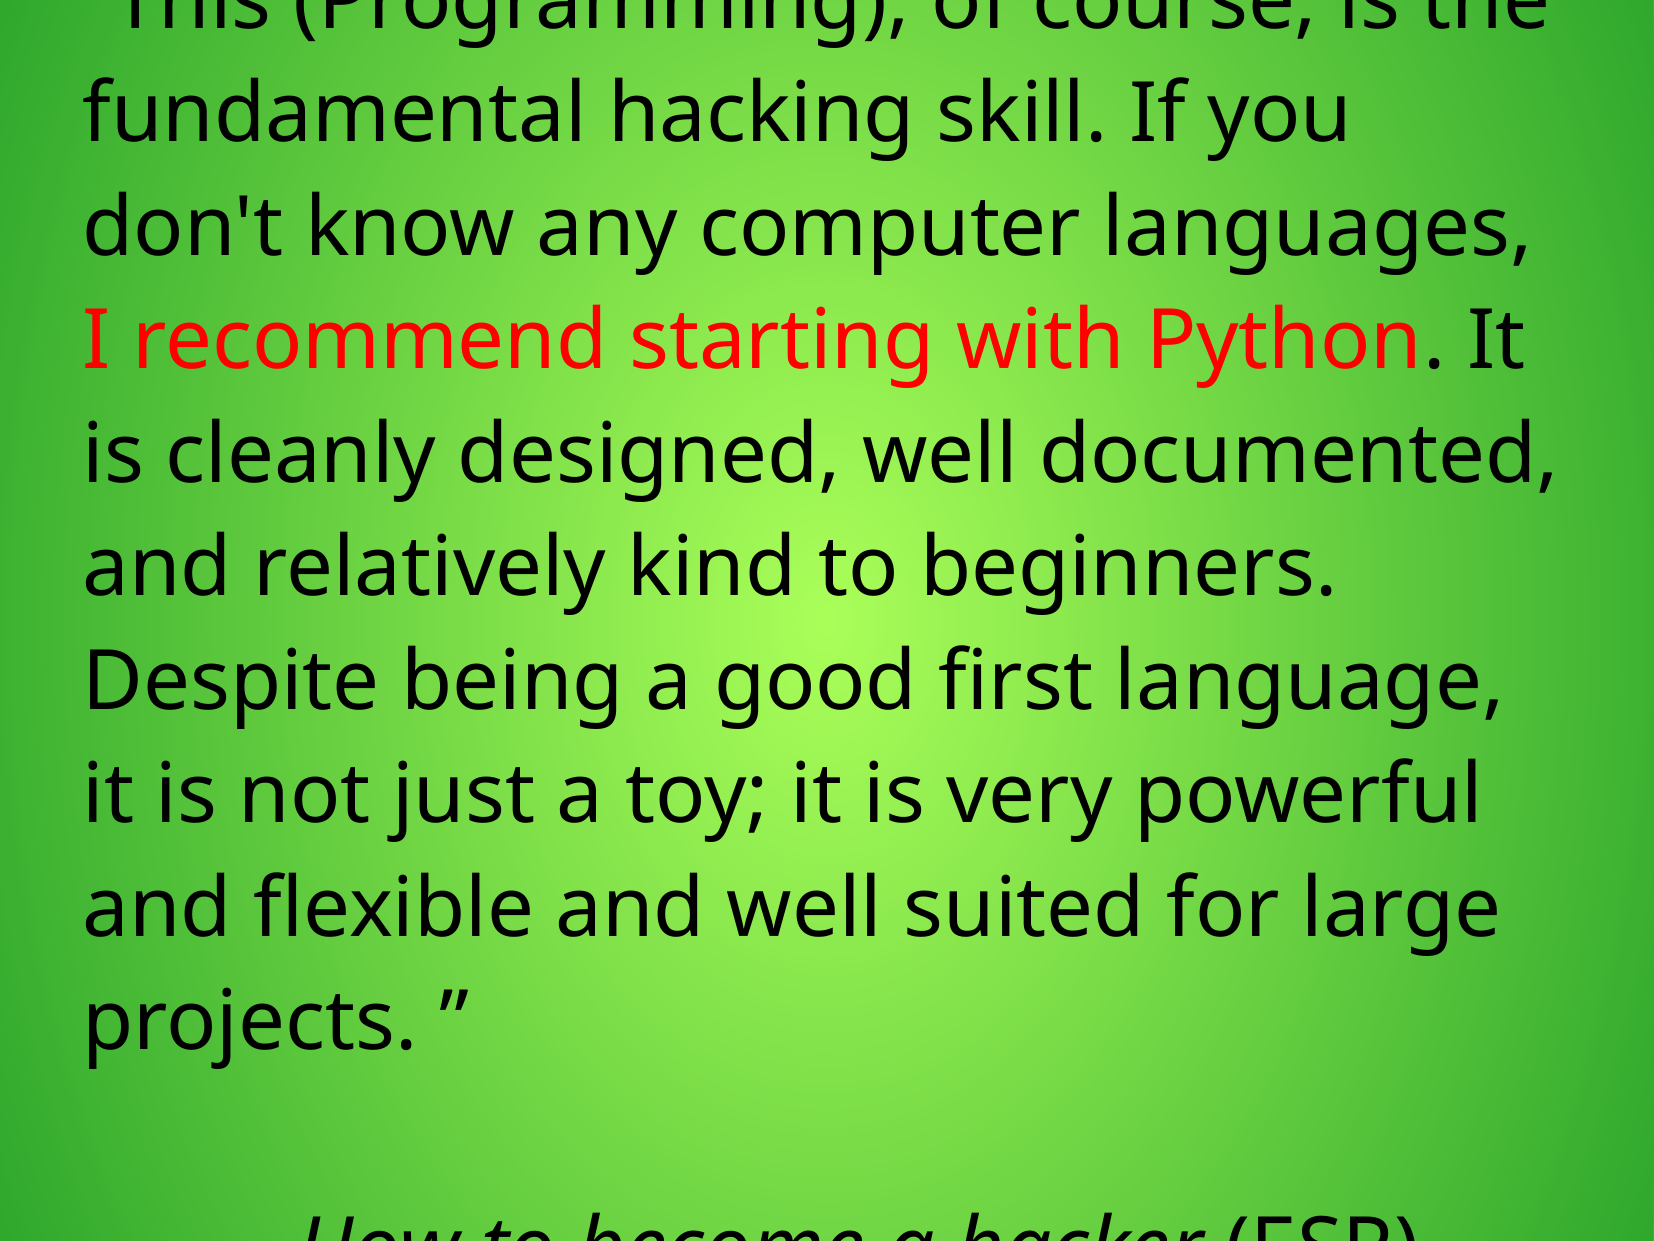

# “This (Programming), of course, is the fundamental hacking skill. If you don't know any computer languages, I recommend starting with Python. It is cleanly designed, well documented, and relatively kind to beginners. Despite being a good first language, it is not just a toy; it is very powerful and flexible and well suited for large projects. ”
– How to become a hacker (ESR)